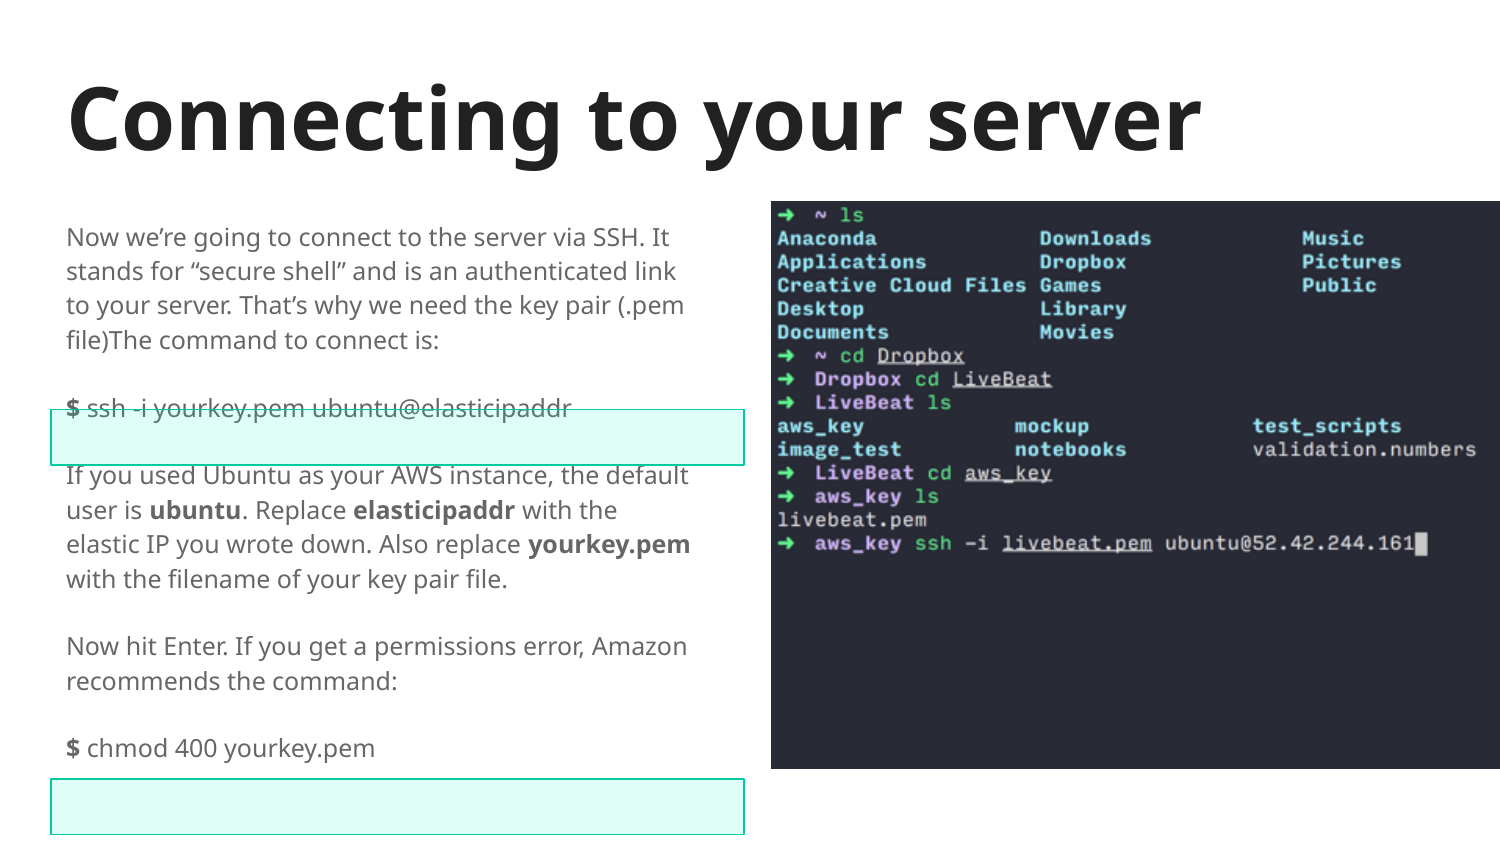

# Connecting to your server
Now we’re going to connect to the server via SSH. It stands for “secure shell” and is an authenticated link to your server. That’s why we need the key pair (.pem file)The command to connect is:
$ ssh -i yourkey.pem ubuntu@elasticipaddr
If you used Ubuntu as your AWS instance, the default user is ubuntu. Replace elasticipaddr with the elastic IP you wrote down. Also replace yourkey.pem with the filename of your key pair file.
Now hit Enter. If you get a permissions error, Amazon recommends the command:
$ chmod 400 yourkey.pem